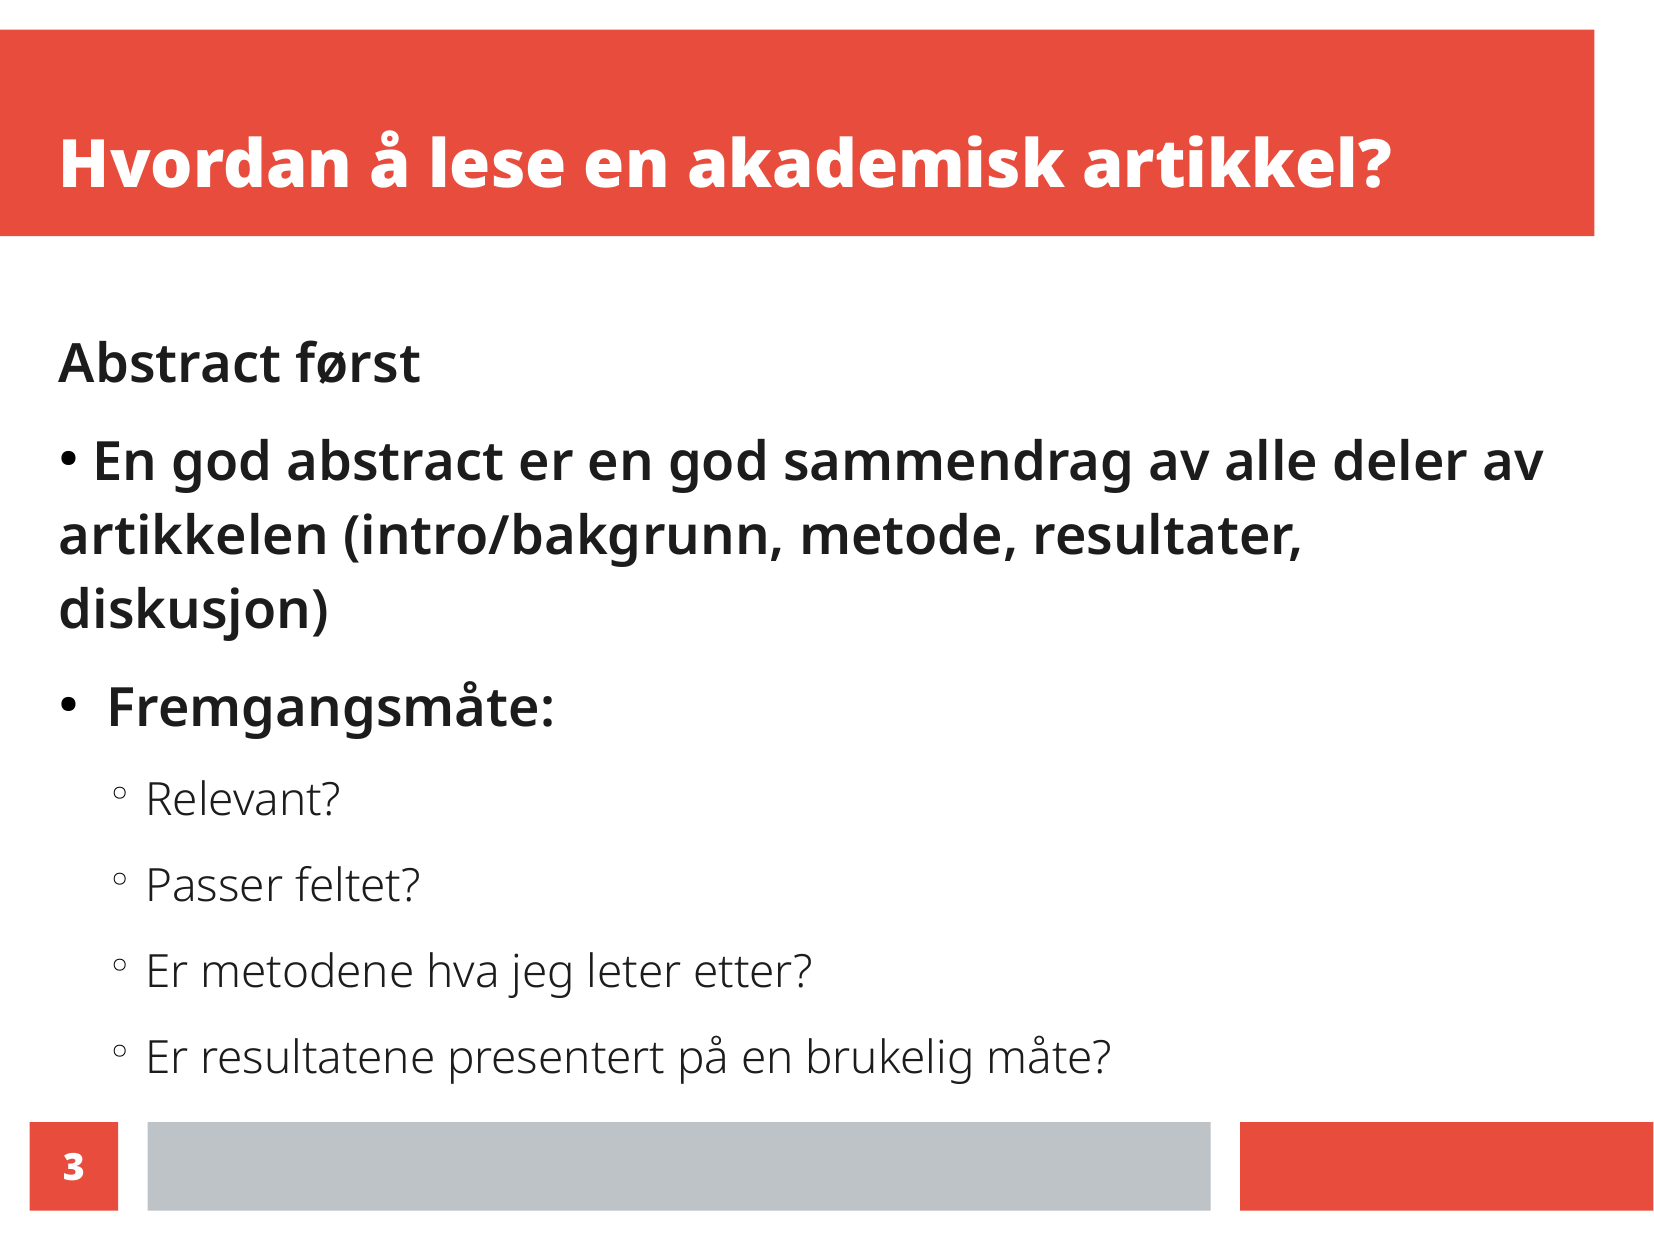

# Hvordan å lese en akademisk artikkel?
Abstract først
 En god abstract er en god sammendrag av alle deler av artikkelen (intro/bakgrunn, metode, resultater, diskusjon)
 Fremgangsmåte:
 Relevant?
 Passer feltet?
 Er metodene hva jeg leter etter?
 Er resultatene presentert på en brukelig måte?
3